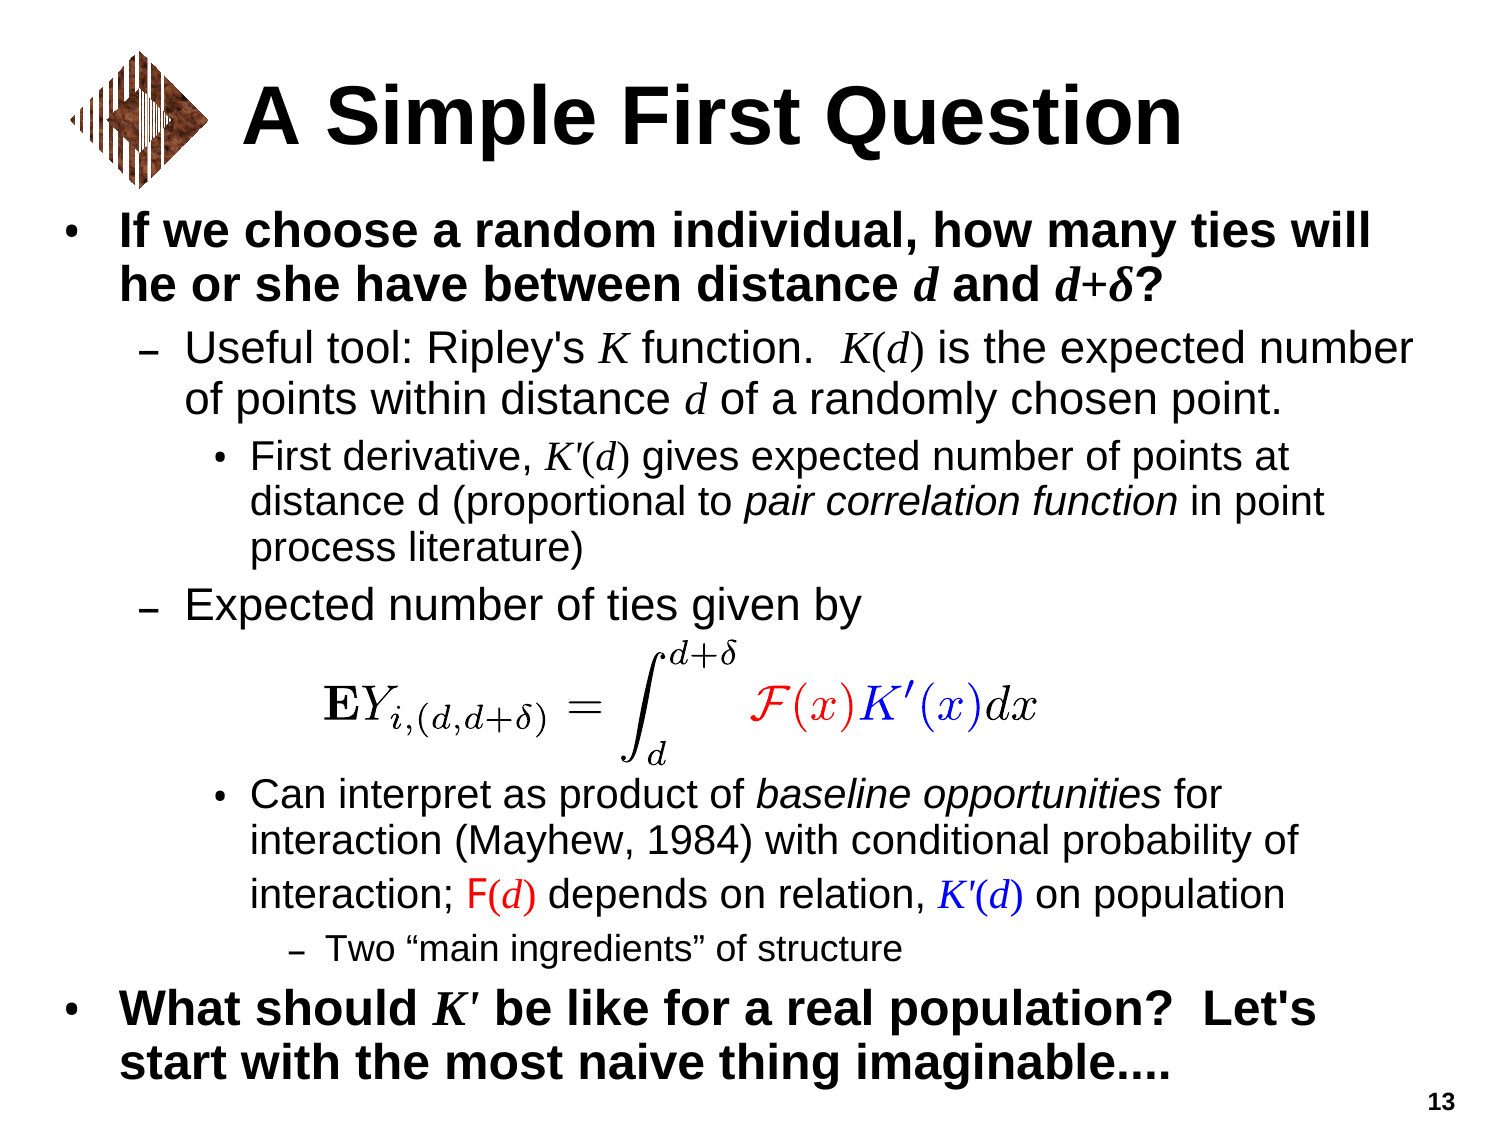

# A Simple First Question
If we choose a random individual, how many ties will he or she have between distance d and d+δ?
Useful tool: Ripley's K function. K(d) is the expected number of points within distance d of a randomly chosen point.
First derivative, K'(d) gives expected number of points at distance d (proportional to pair correlation function in point process literature)
Expected number of ties given by
Can interpret as product of baseline opportunities for interaction (Mayhew, 1984) with conditional probability of interaction; F(d) depends on relation, K'(d) on population
Two “main ingredients” of structure
What should K' be like for a real population? Let's start with the most naive thing imaginable....